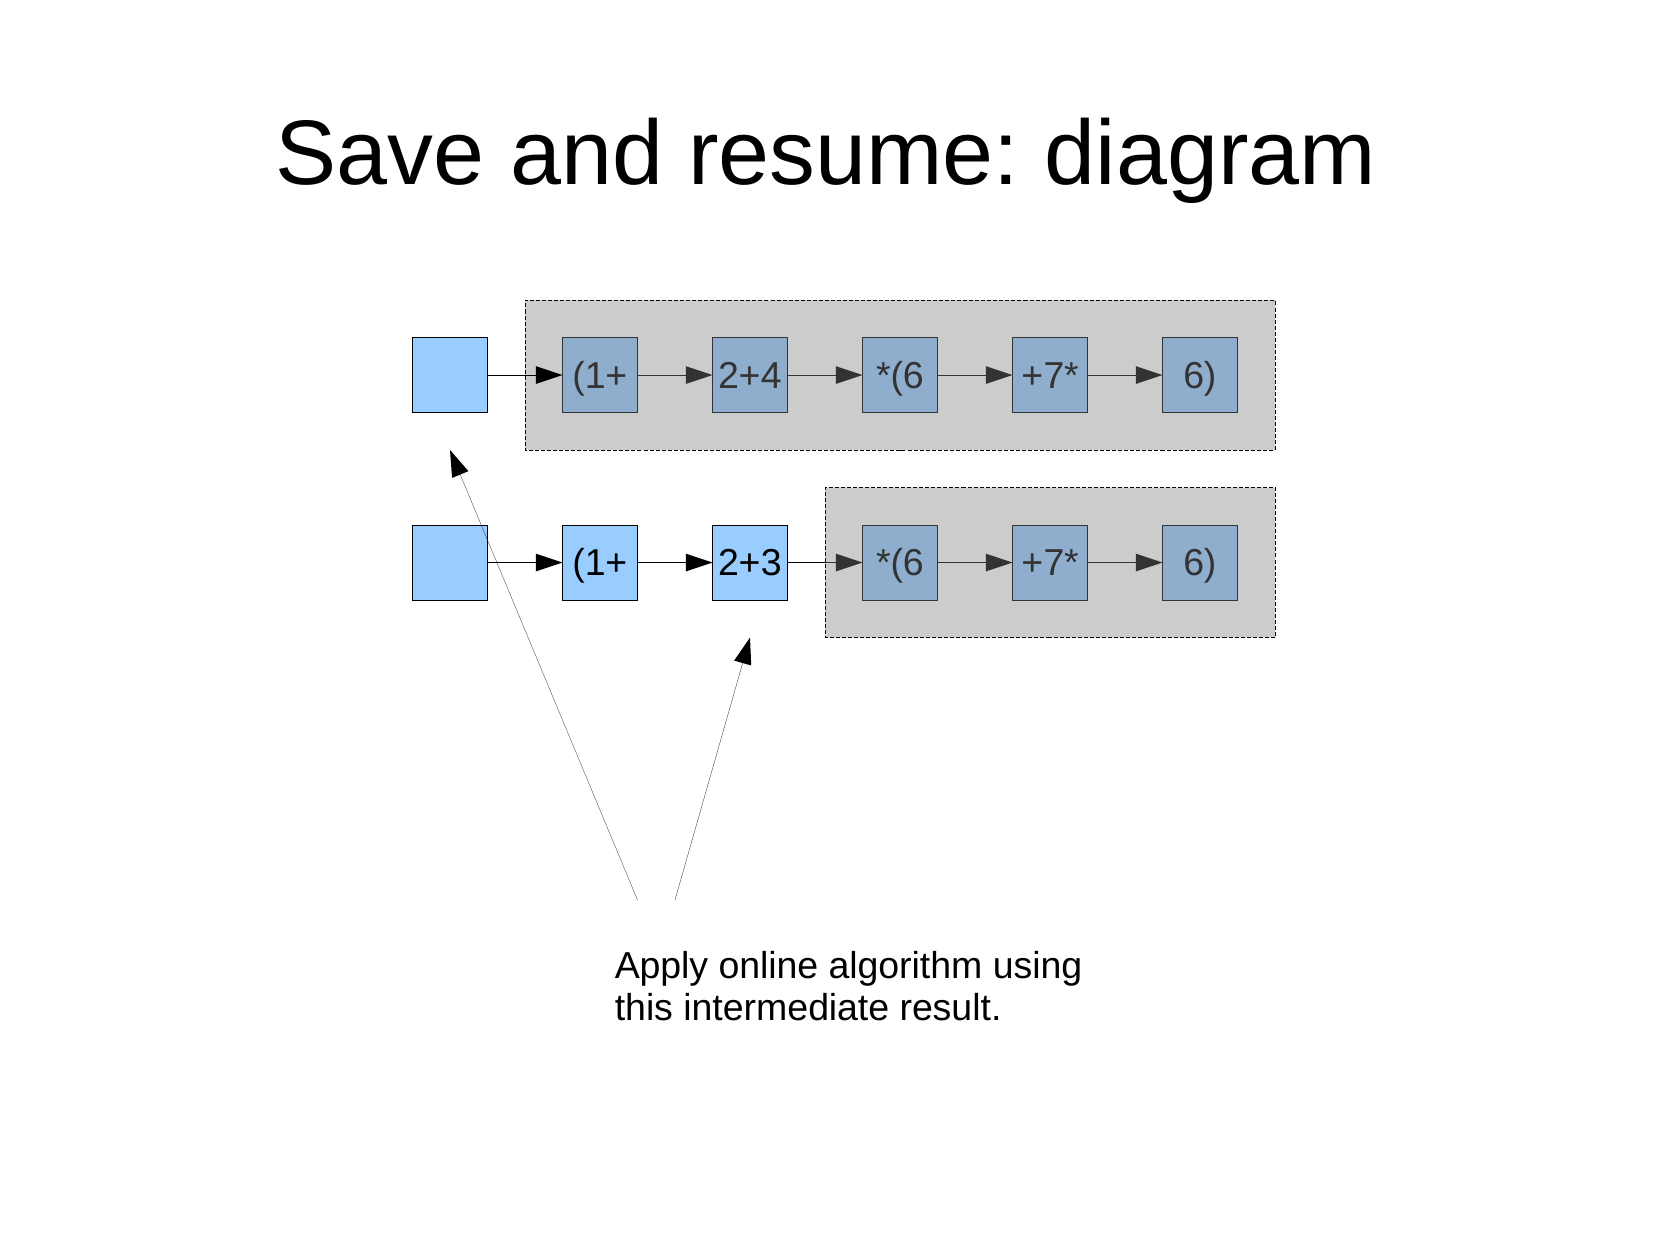

# Save and resume: diagram
(1+
2+4
*(6
+7*
6)
(1+
2+3
*(6
+7*
6)
Apply online algorithm using this intermediate result.